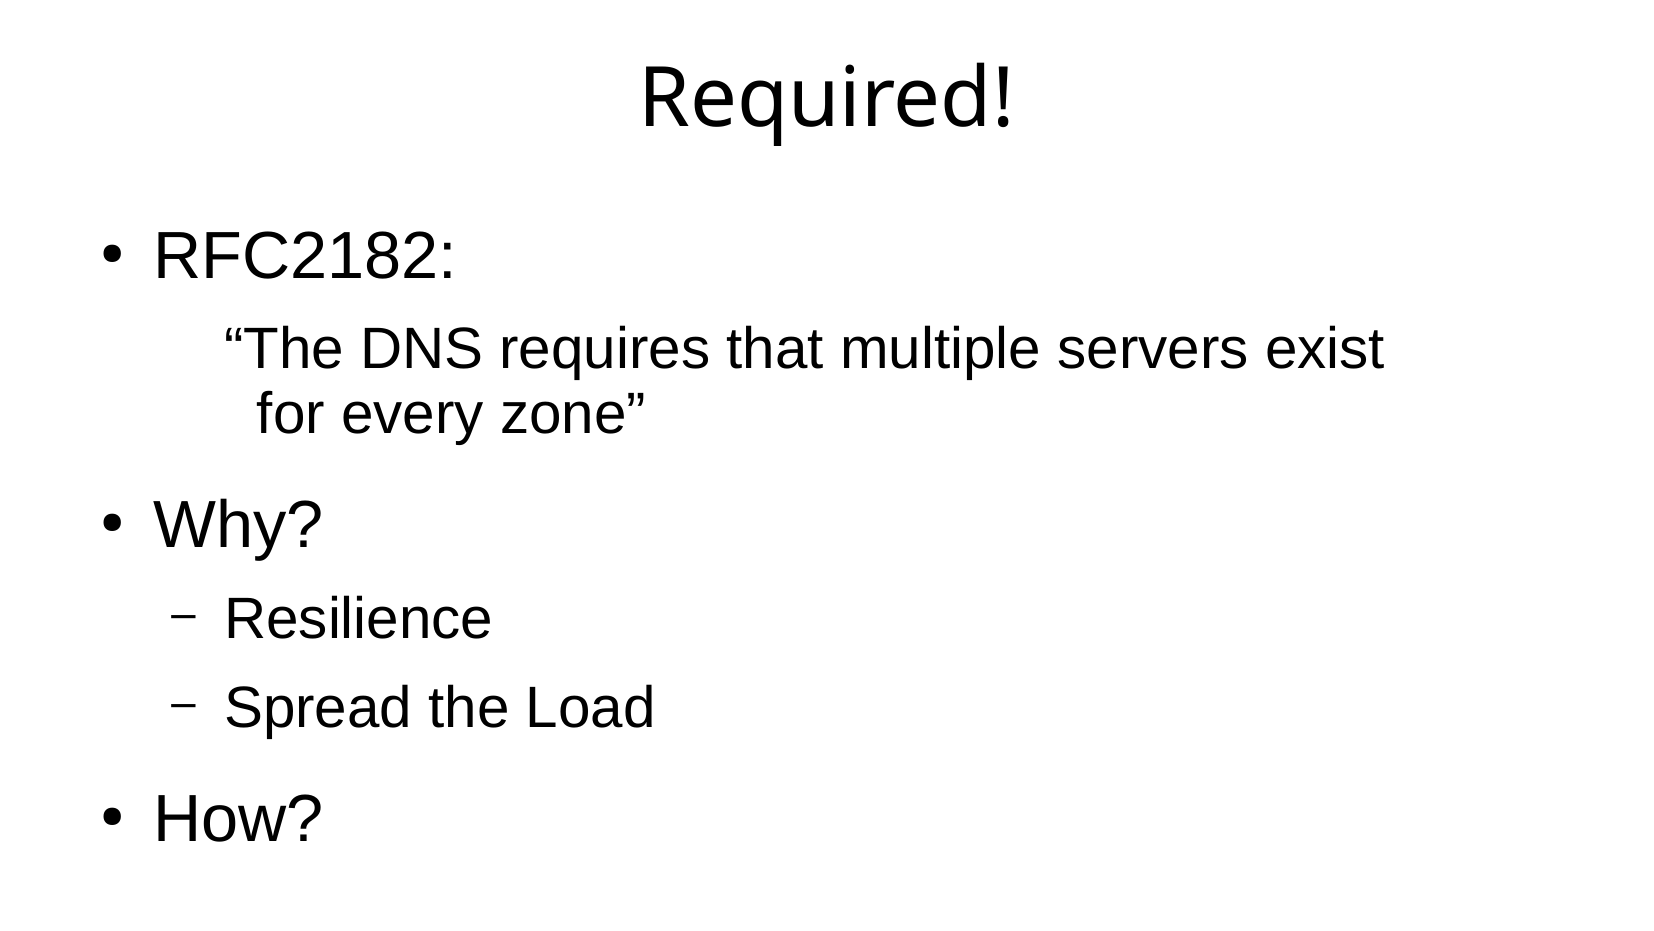

# Required!
RFC2182:
“The DNS requires that multiple servers exist
 for every zone”
Why?
Resilience
Spread the Load
How?